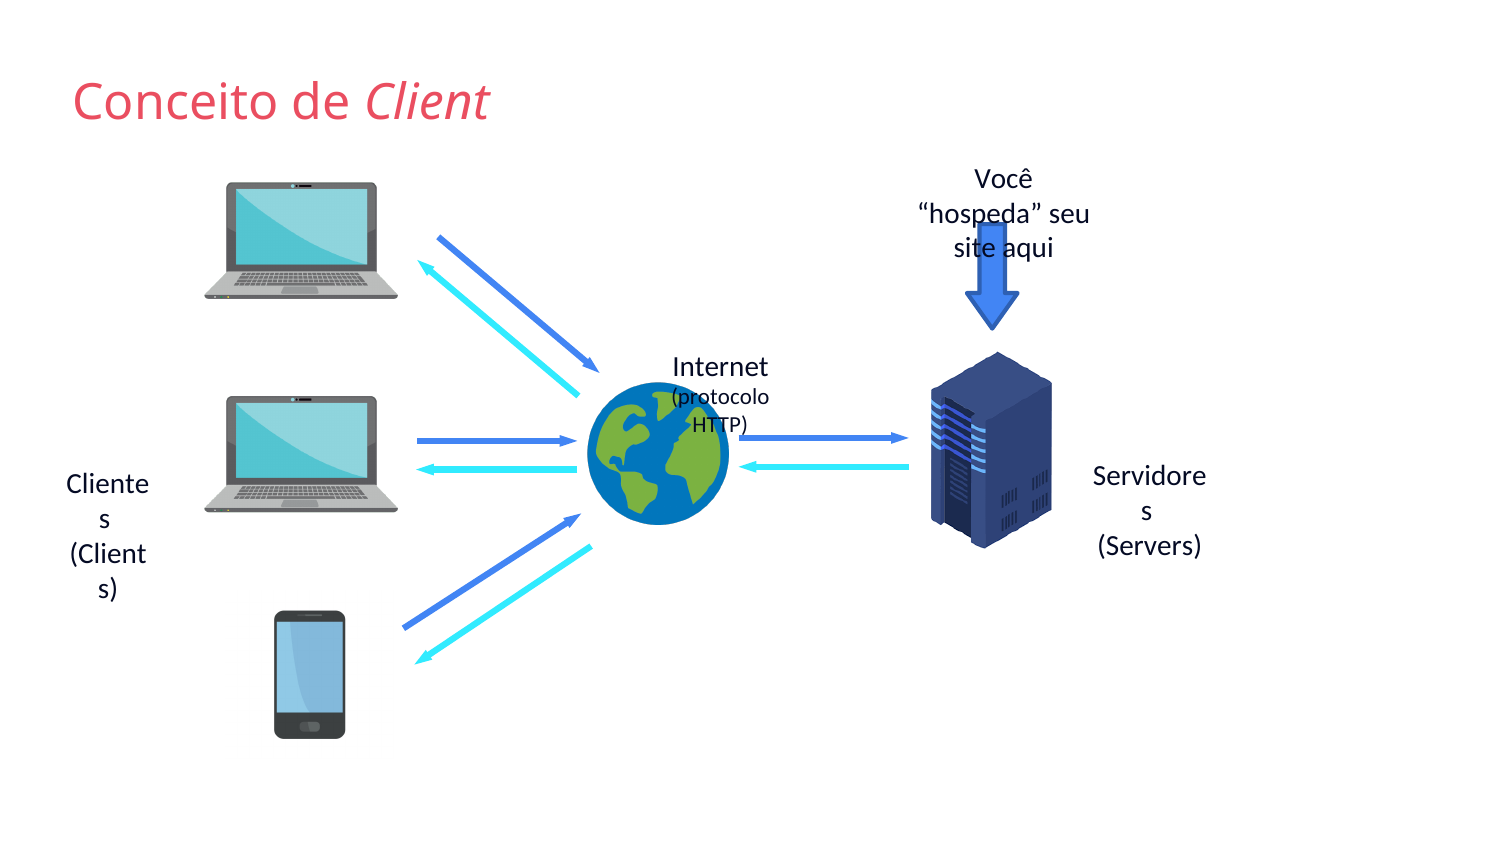

Conceito de Client
Você “hospeda” seu site aqui
Internet
(protocolo HTTP)
Servidores
(Servers)
Clientes
(Clients)